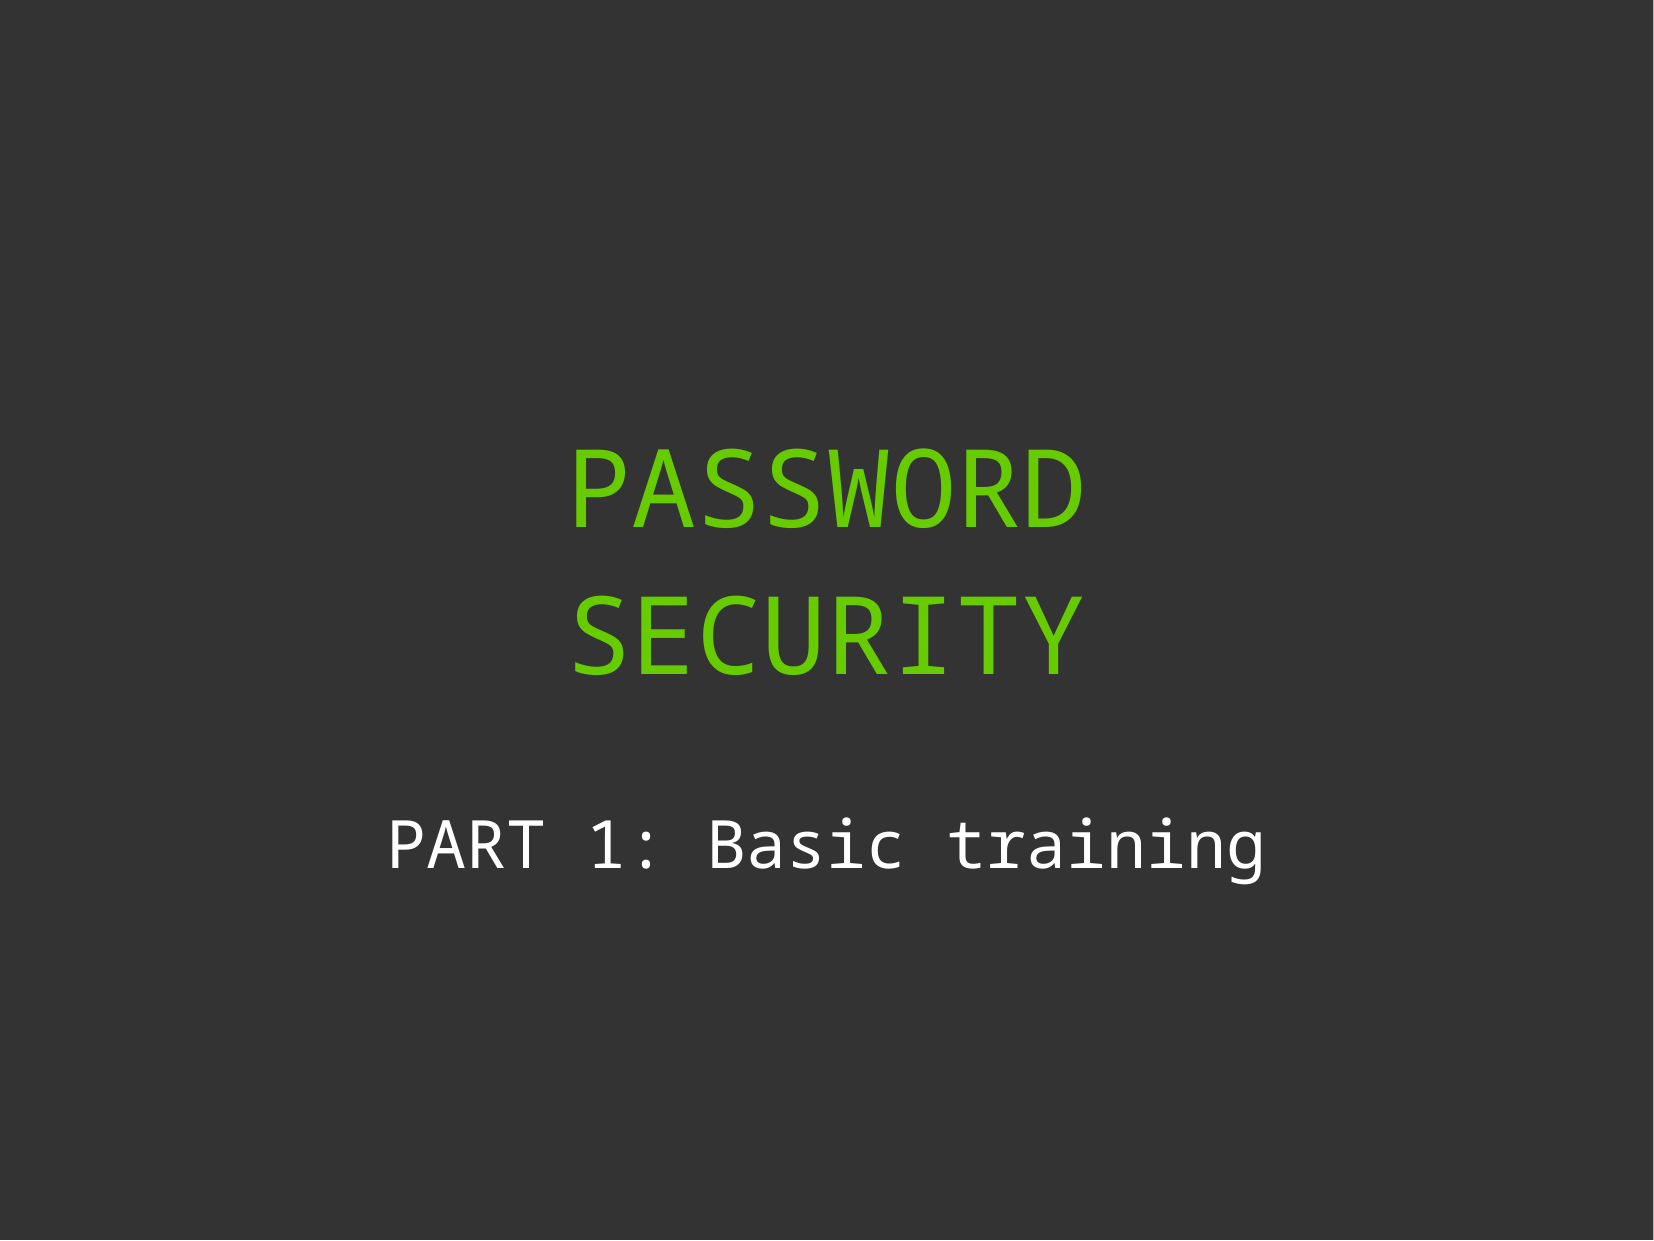

# PASSWORD
SECURITY
PART 1: Basic training